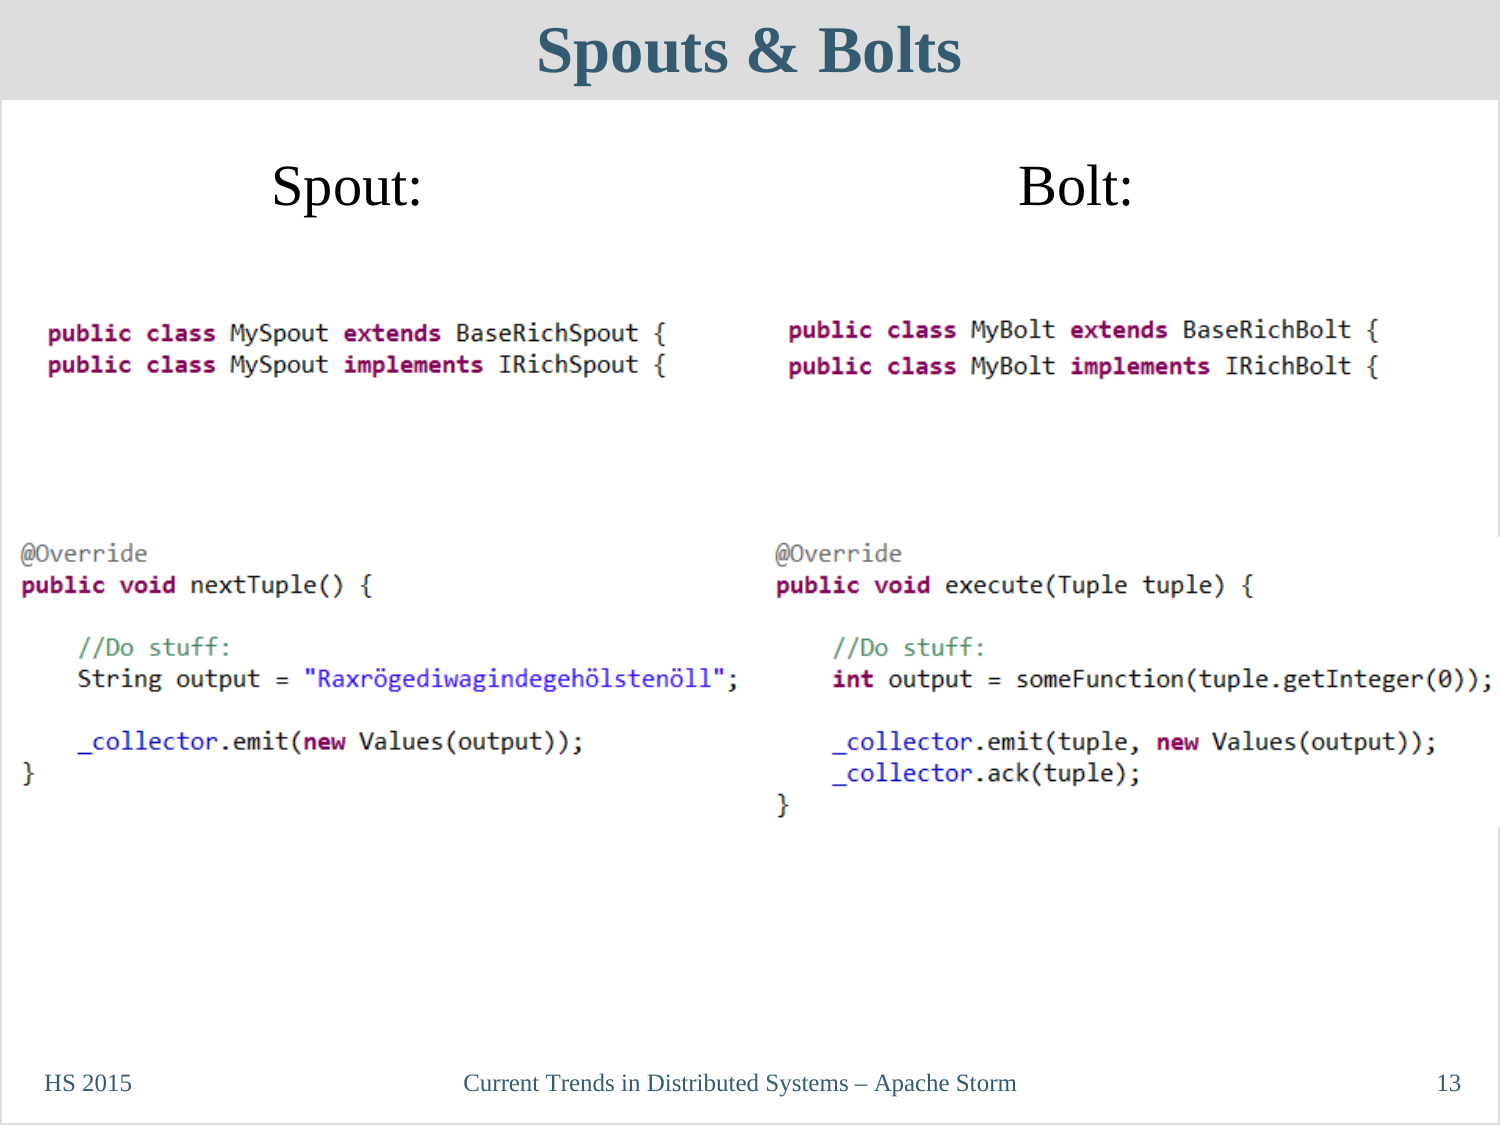

# Spouts & Bolts
 Spout: Bolt:
HS 2015
Current Trends in Distributed Systems – Apache Storm